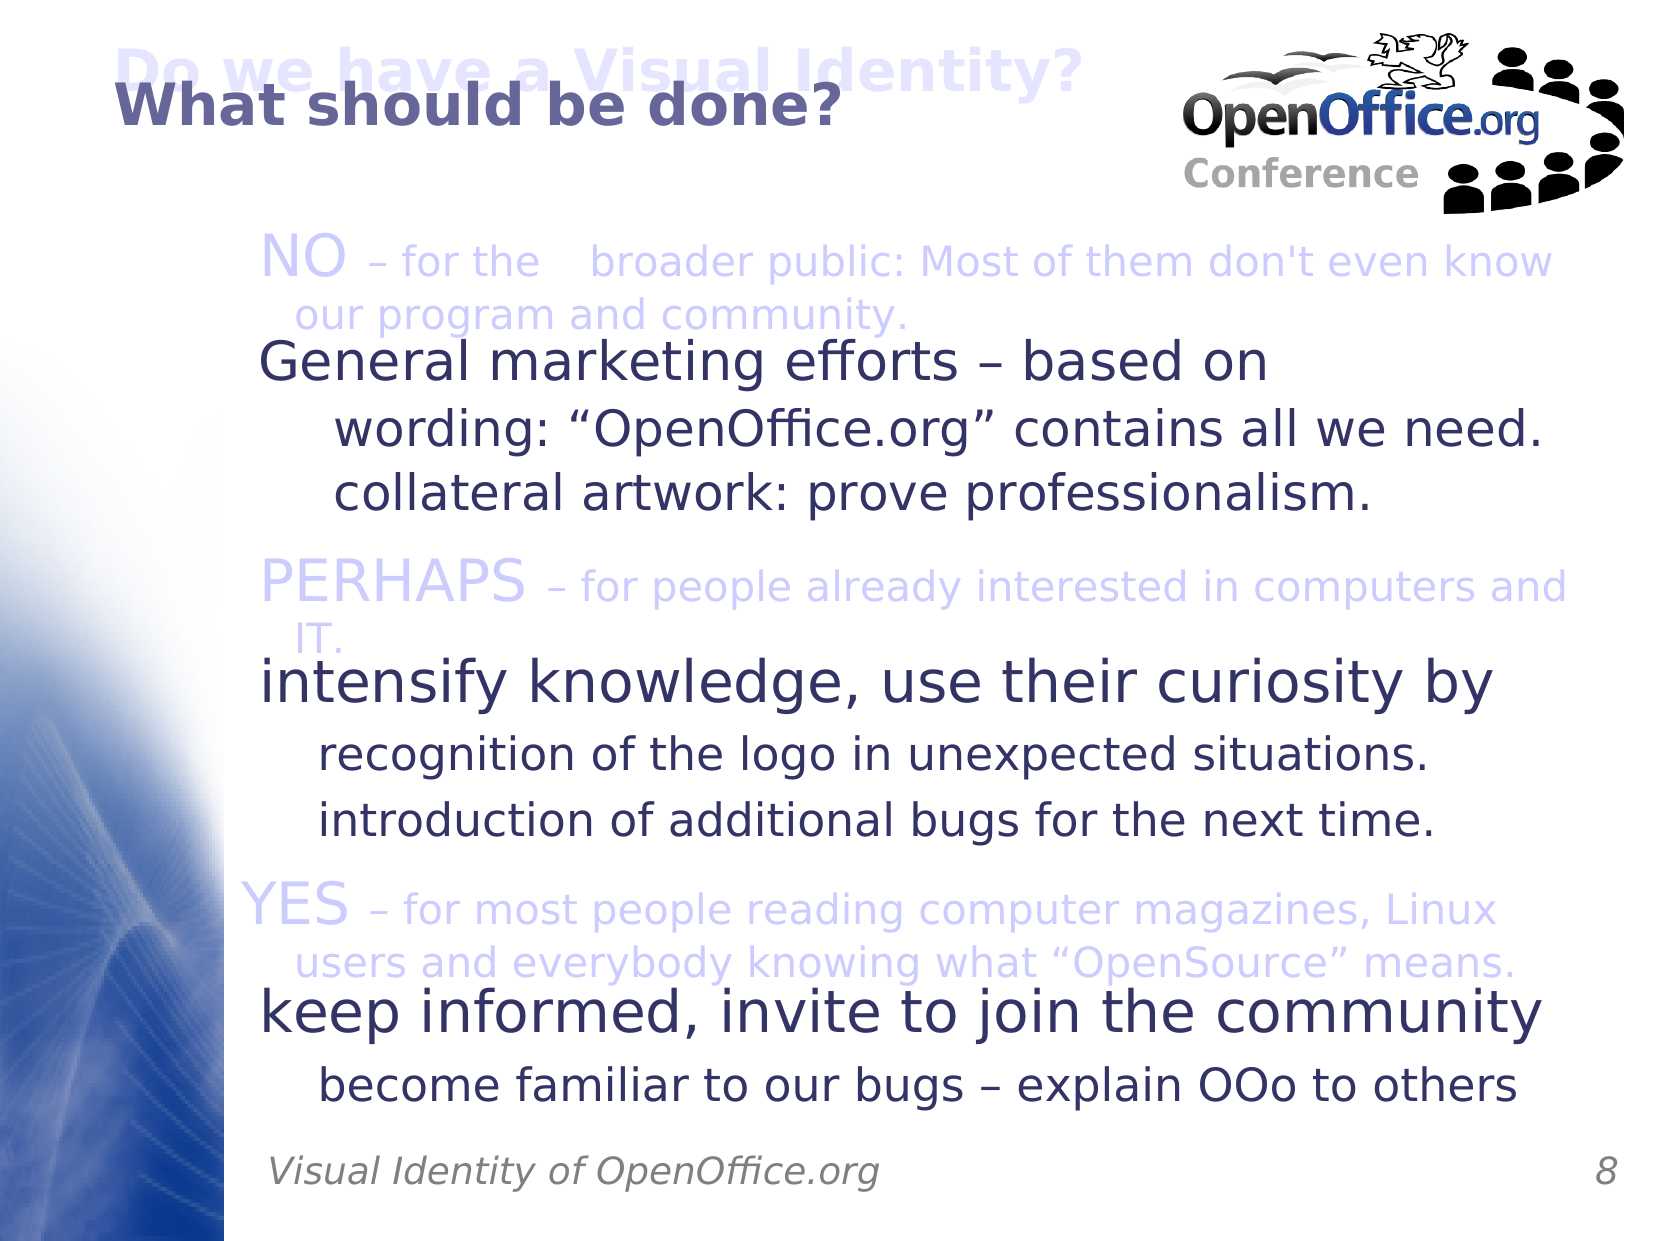

What should be done?
# Do we have a Visual Identity?
 NO – for the 	broader public: Most of them don't even know our program and community.
 General marketing efforts – based on
 wording: “OpenOffice.org” contains all we need.
 collateral artwork: prove professionalism.
 PERHAPS – for people already interested in computers and IT.
 intensify knowledge, use their curiosity by
recognition of the logo in unexpected situations.
introduction of additional bugs for the next time.
YES – for most people reading computer magazines, Linux users and everybody knowing what “OpenSource” means.
 keep informed, invite to join the community
become familiar to our bugs – explain OOo to others